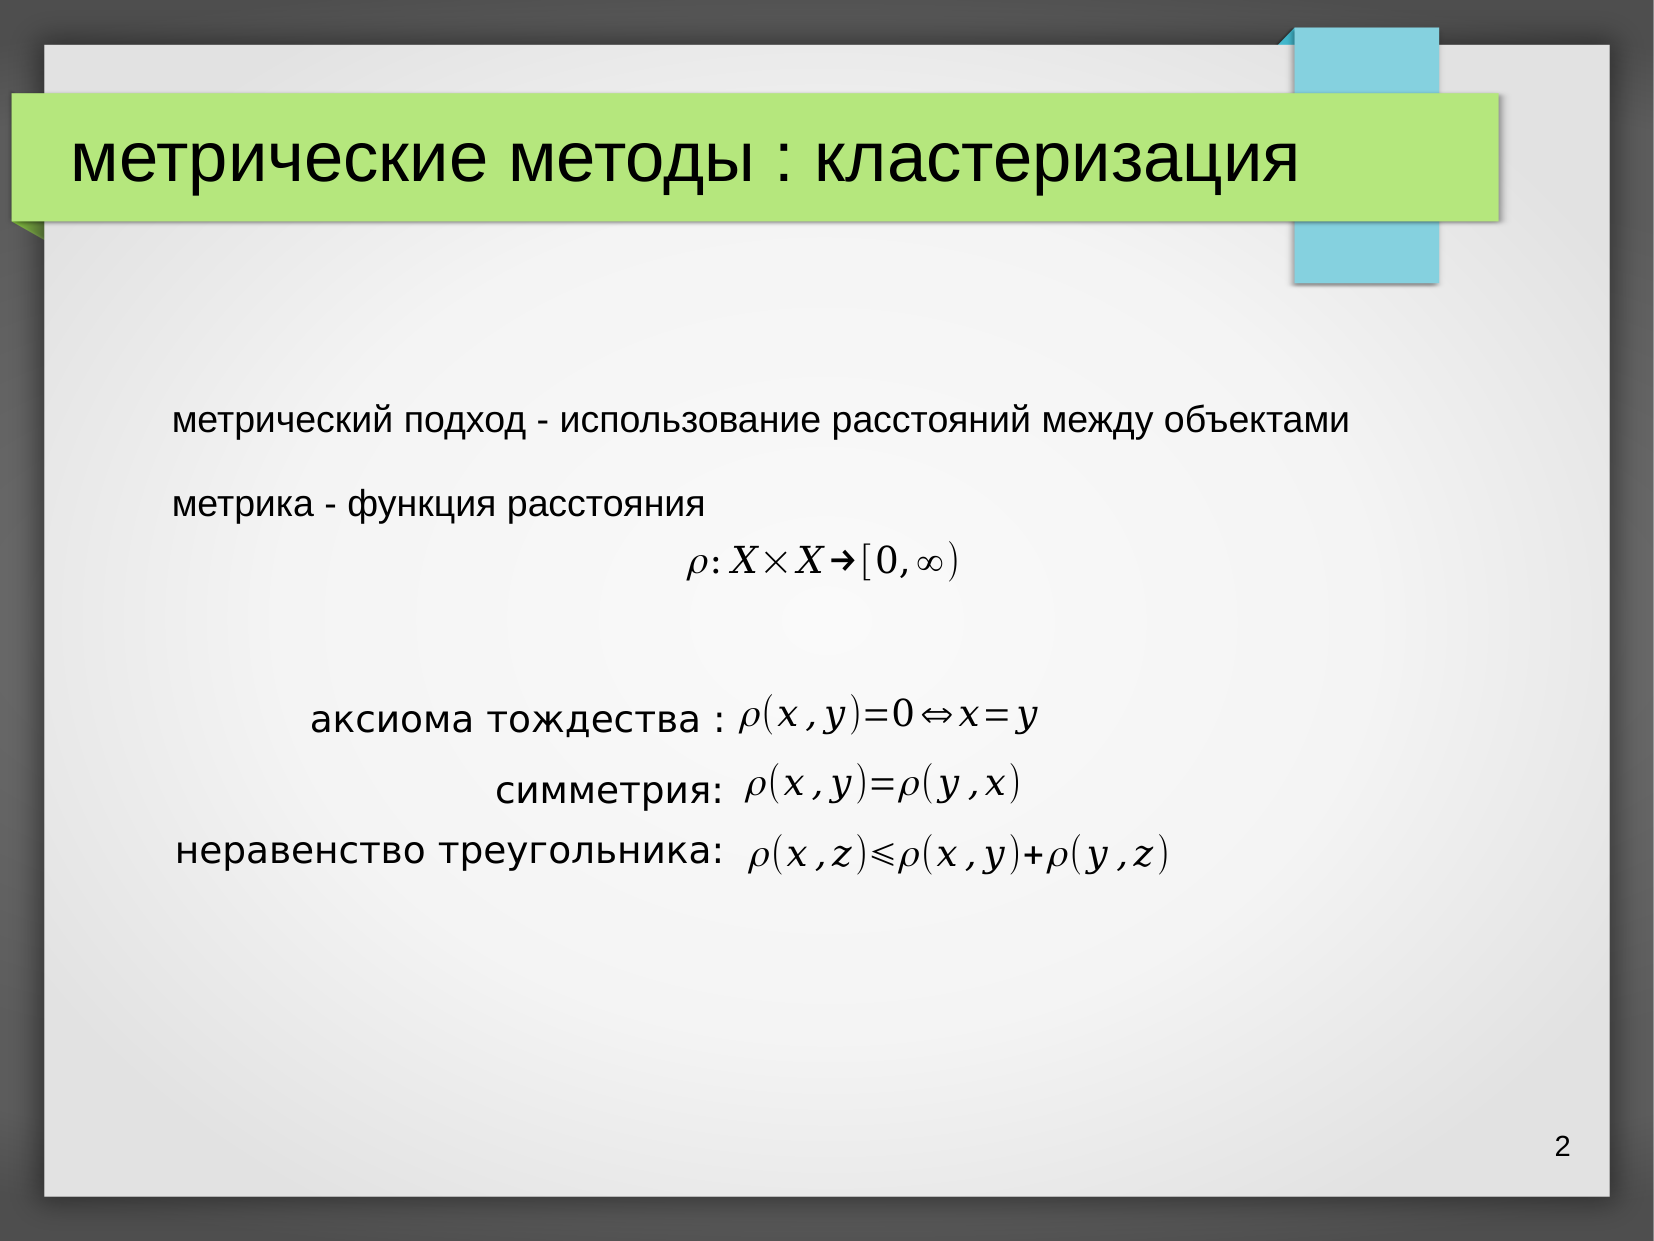

# метрические методы : кластеризация
метрический подход - использование расстояний между объектами
метрика - функция расстояния
аксиома тождества :
симметрия:
 неравенство треугольника:
2